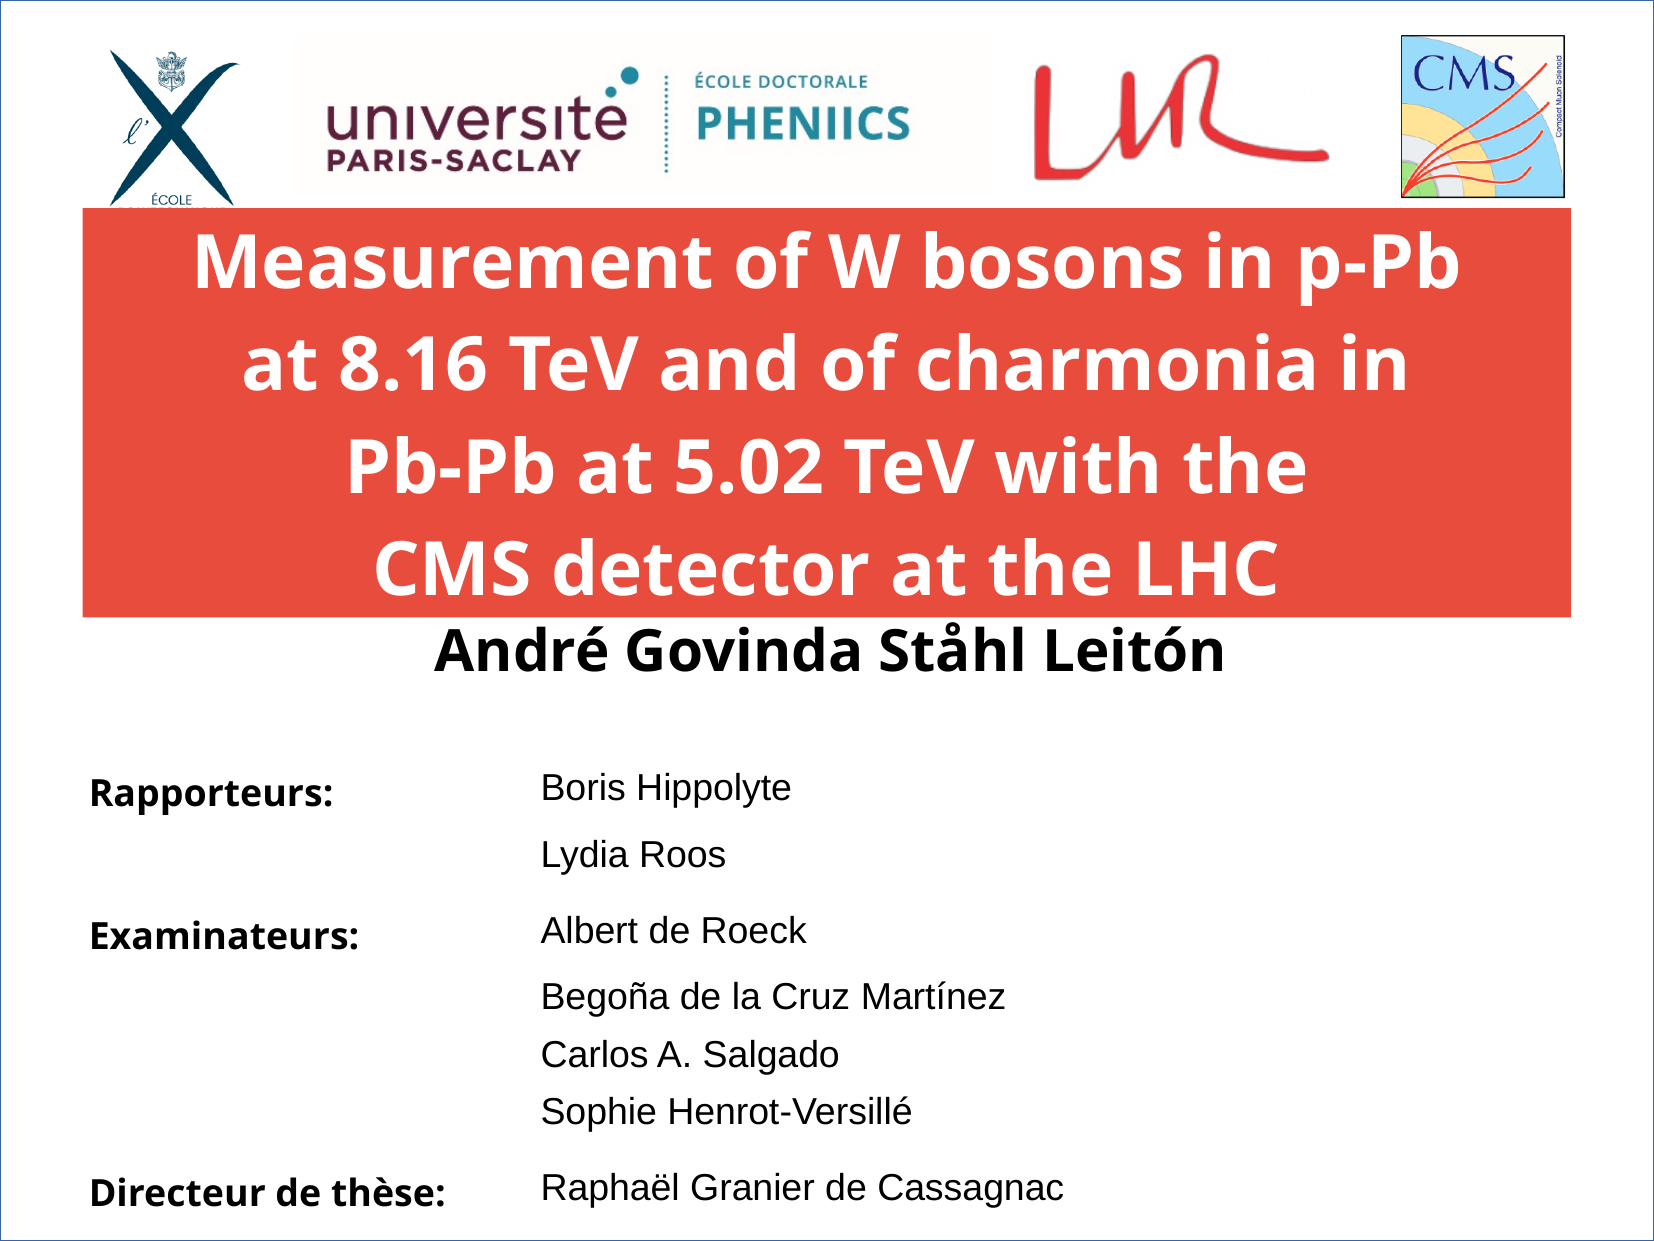

# Measurement of W bosons in p-Pb at 8.16 TeV and of charmonia in Pb-Pb at 5.02 TeV with the CMS detector at the LHC
André Govinda Ståhl Leitón
| Rapporteurs: | Boris Hippolyte |
| --- | --- |
| | Lydia Roos |
| Examinateurs: | Albert de Roeck |
| | Begoña de la Cruz Martínez |
| | Carlos A. Salgado |
| | Sophie Henrot-Versillé |
| Directeur de thèse: | Raphaël Granier de Cassagnac |